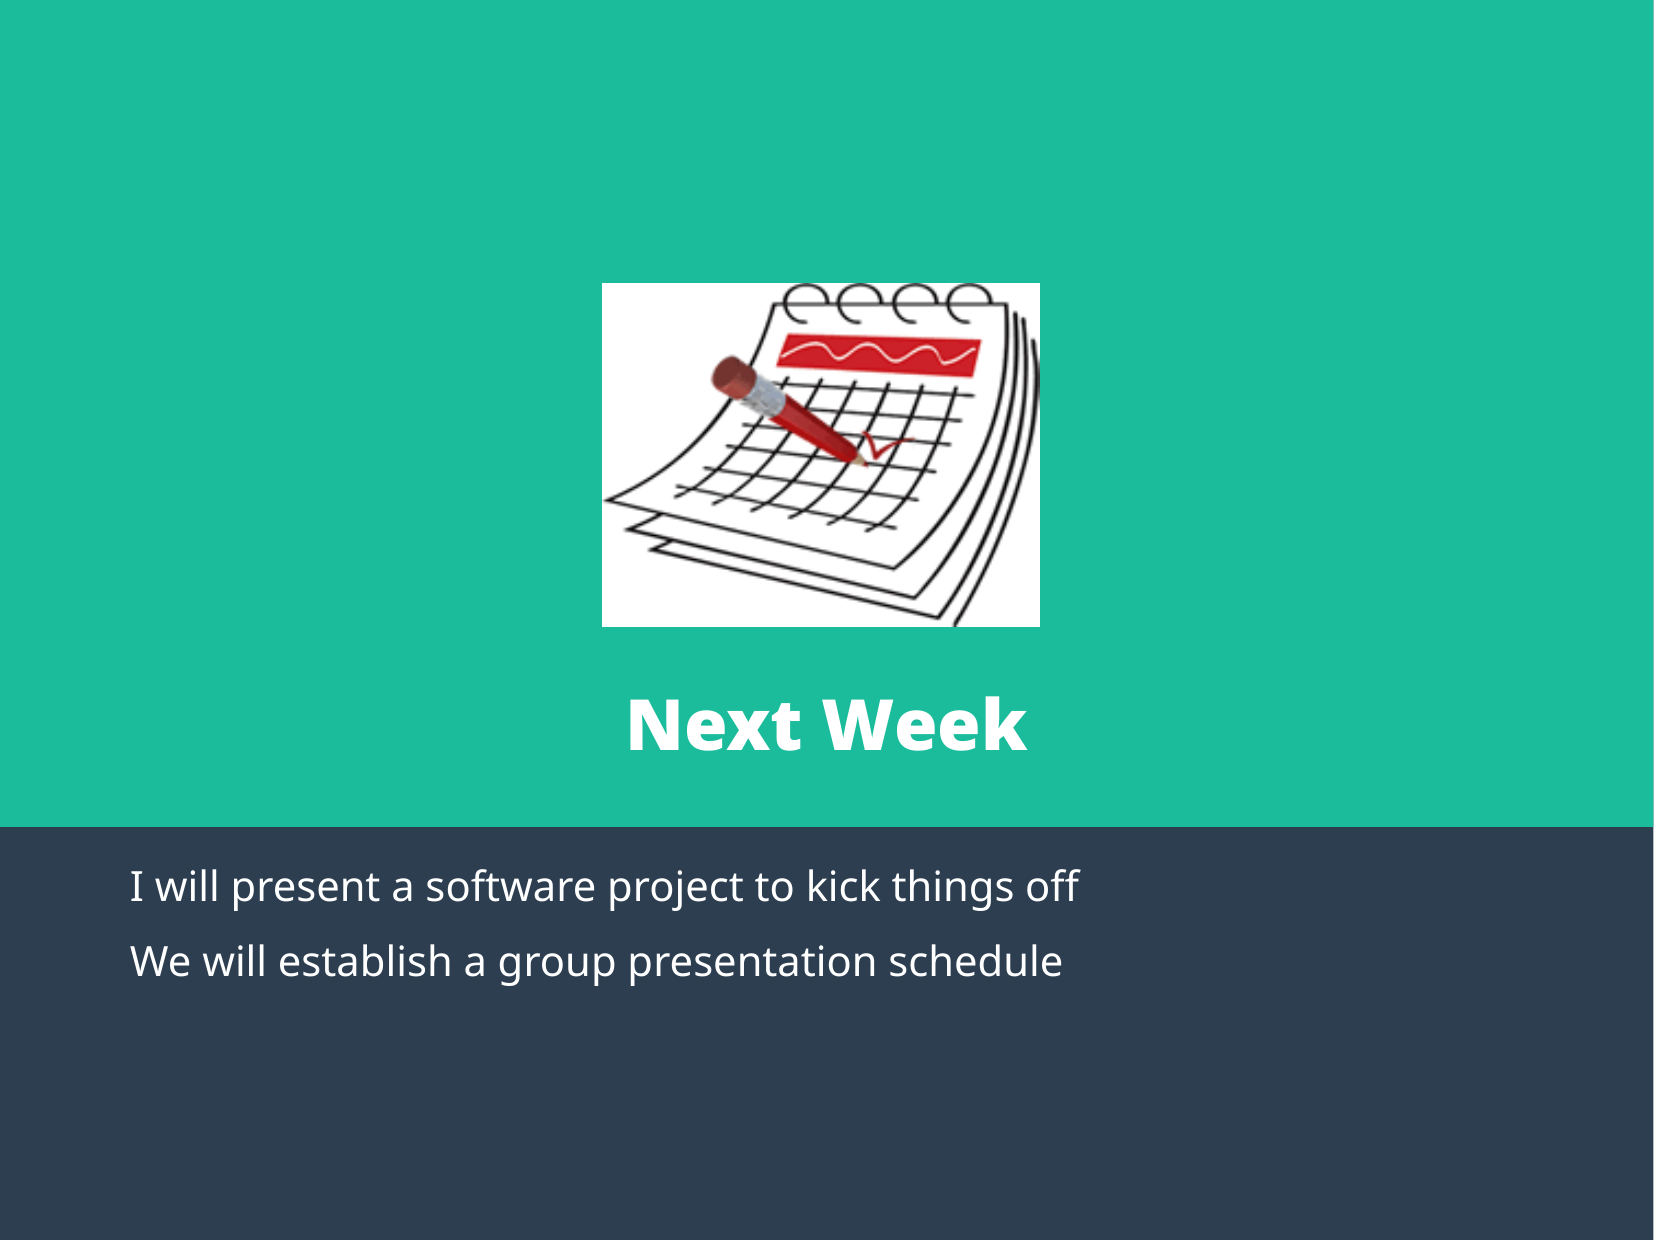

# Next Week
I will present a software project to kick things off
We will establish a group presentation schedule